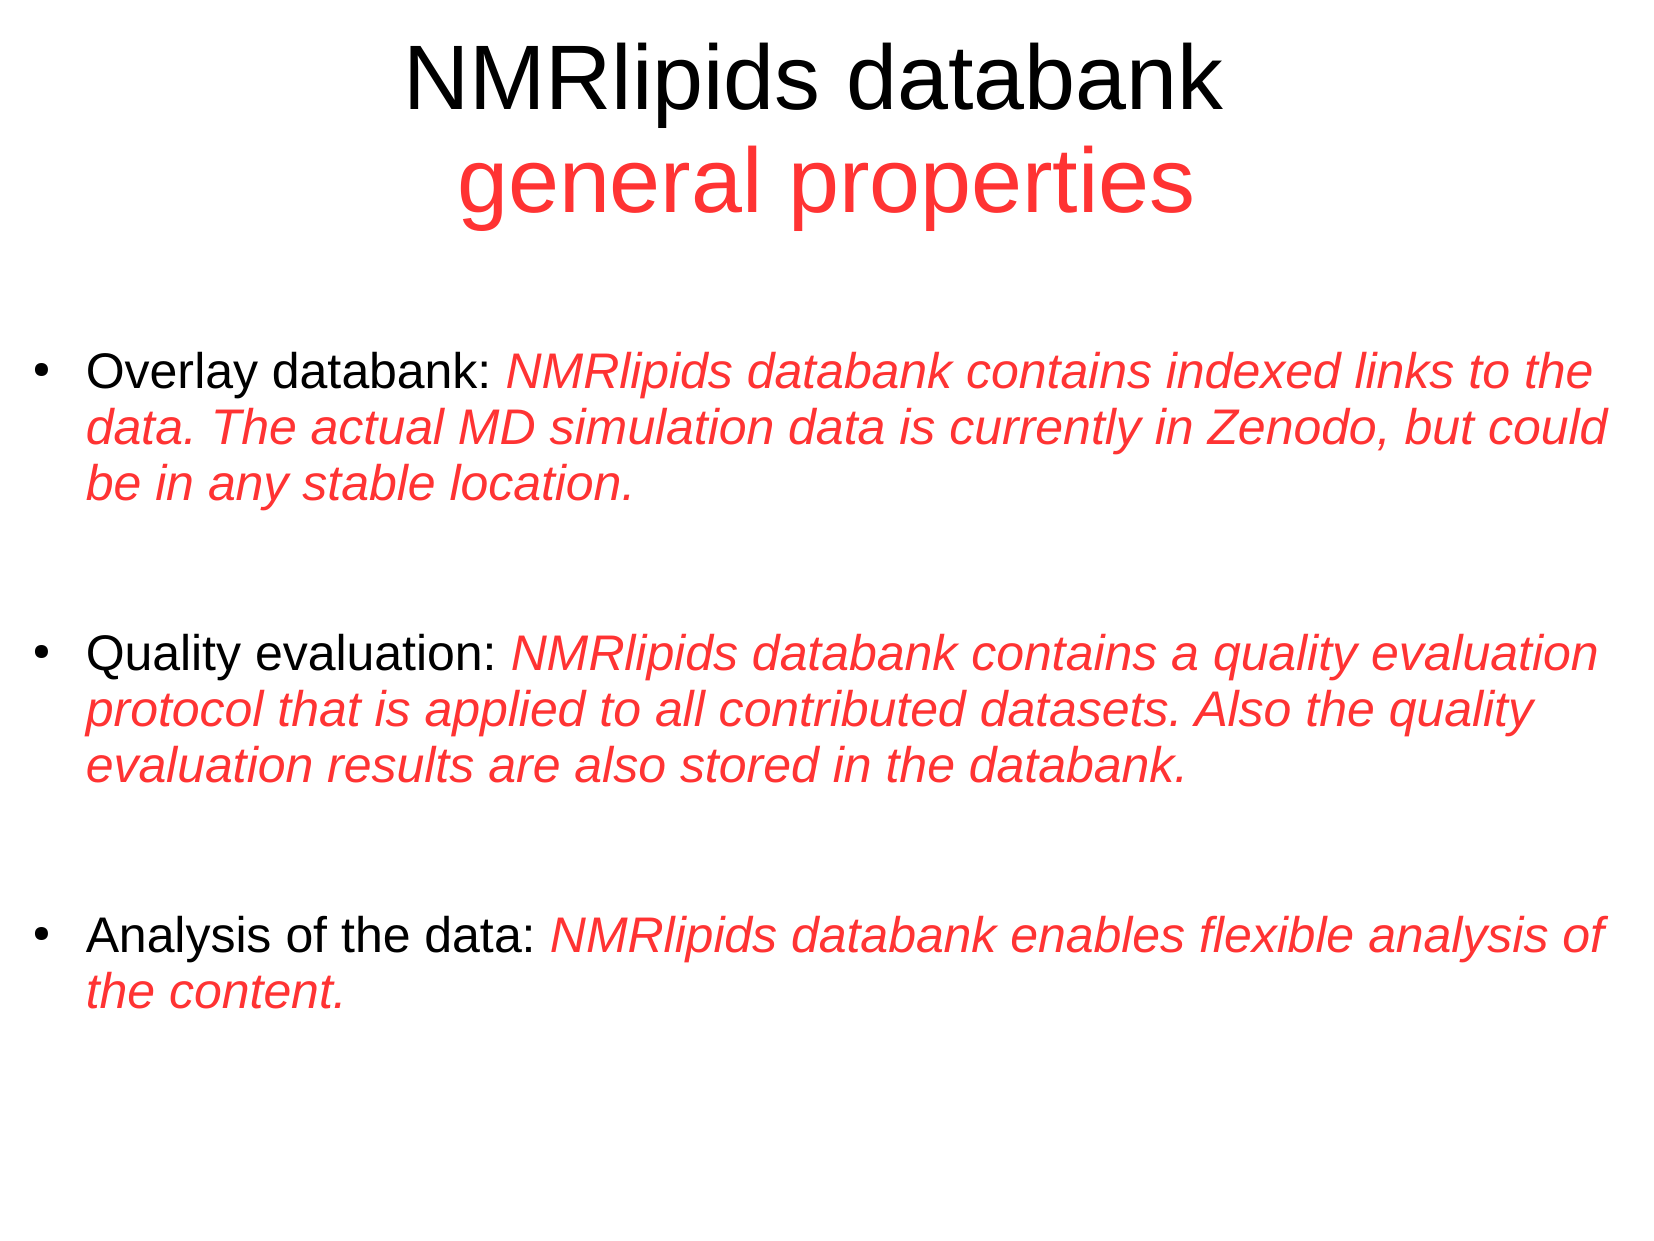

# NMRlipids databank general properties
Overlay databank: NMRlipids databank contains indexed links to the data. The actual MD simulation data is currently in Zenodo, but could be in any stable location.
Quality evaluation: NMRlipids databank contains a quality evaluation protocol that is applied to all contributed datasets. Also the quality evaluation results are also stored in the databank.
Analysis of the data: NMRlipids databank enables flexible analysis of the content.